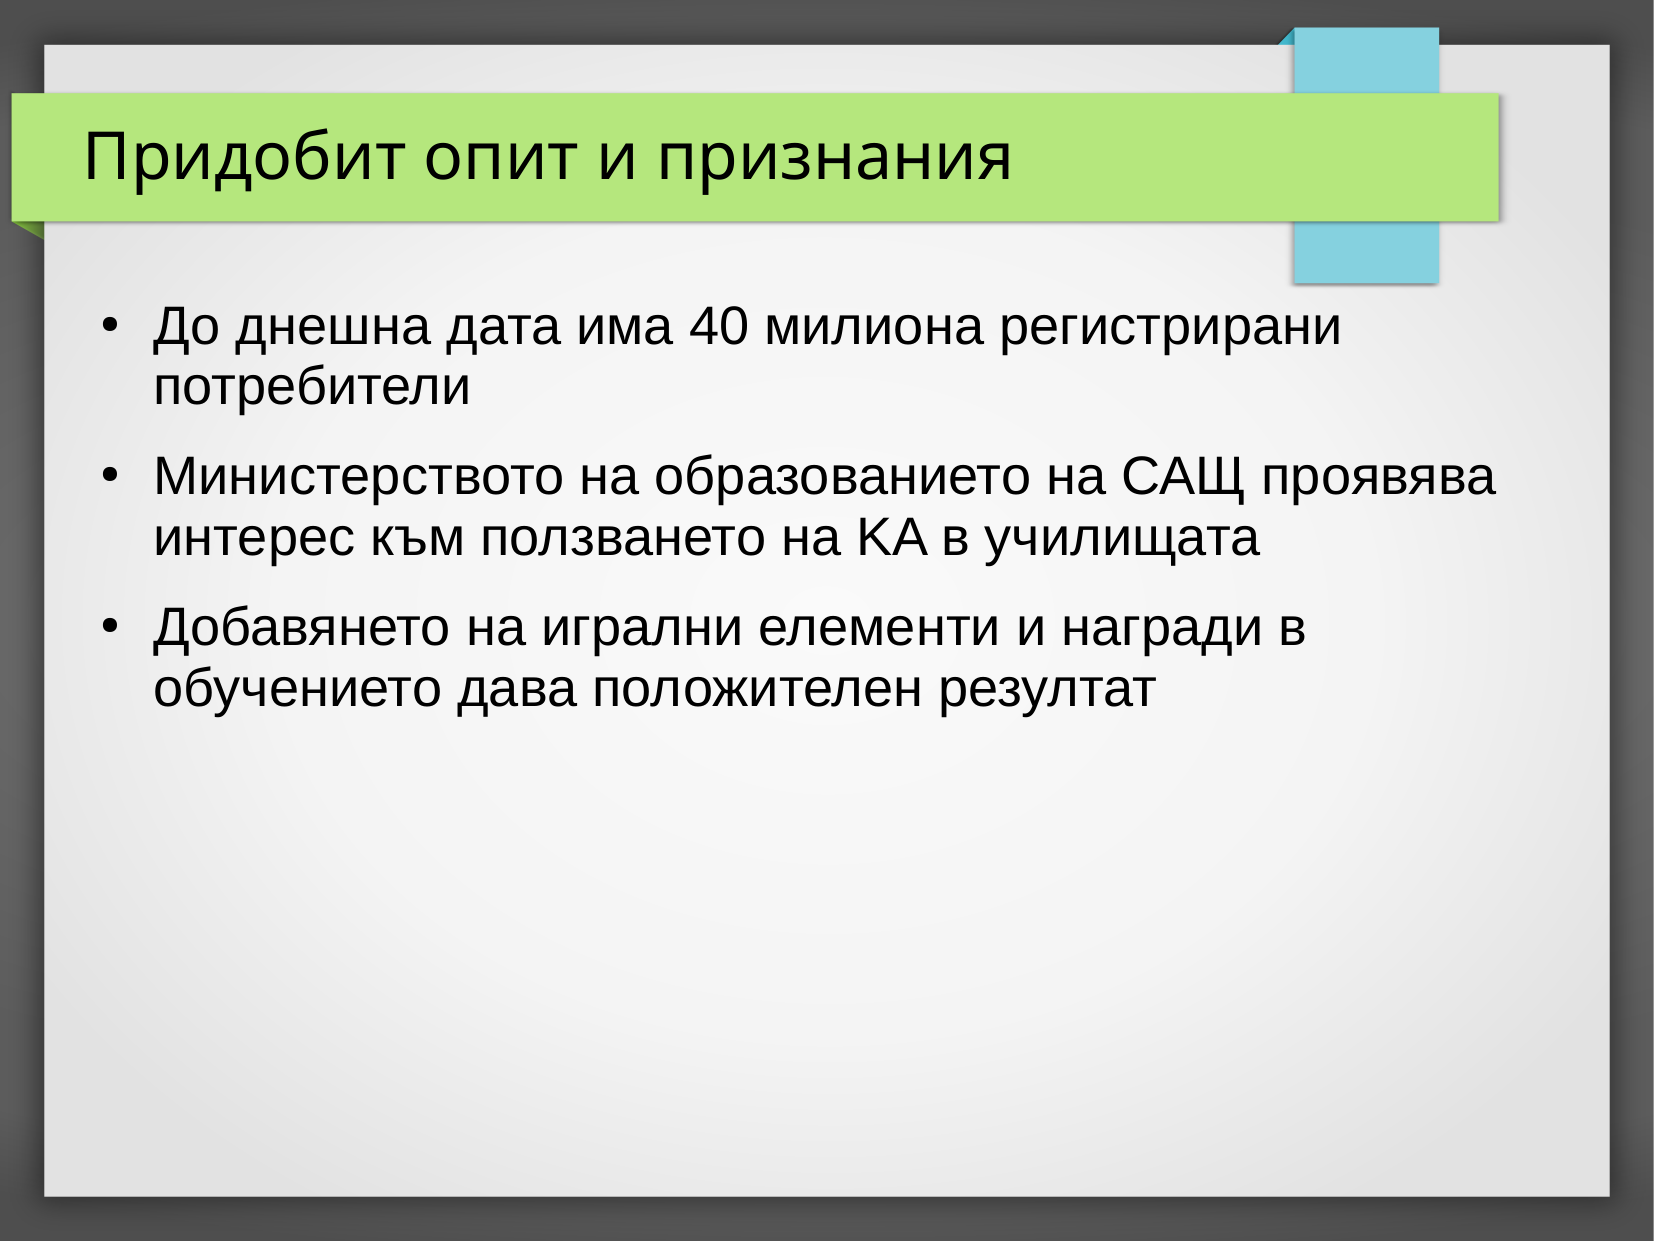

# Придобит опит и признания
До днешна дата има 40 милиона регистрирани потребители
Министерството на образованието на САЩ проявява интерес към ползването на KA в училищата
Добавянето на игрални елементи и награди в обучението дава положителен резултат